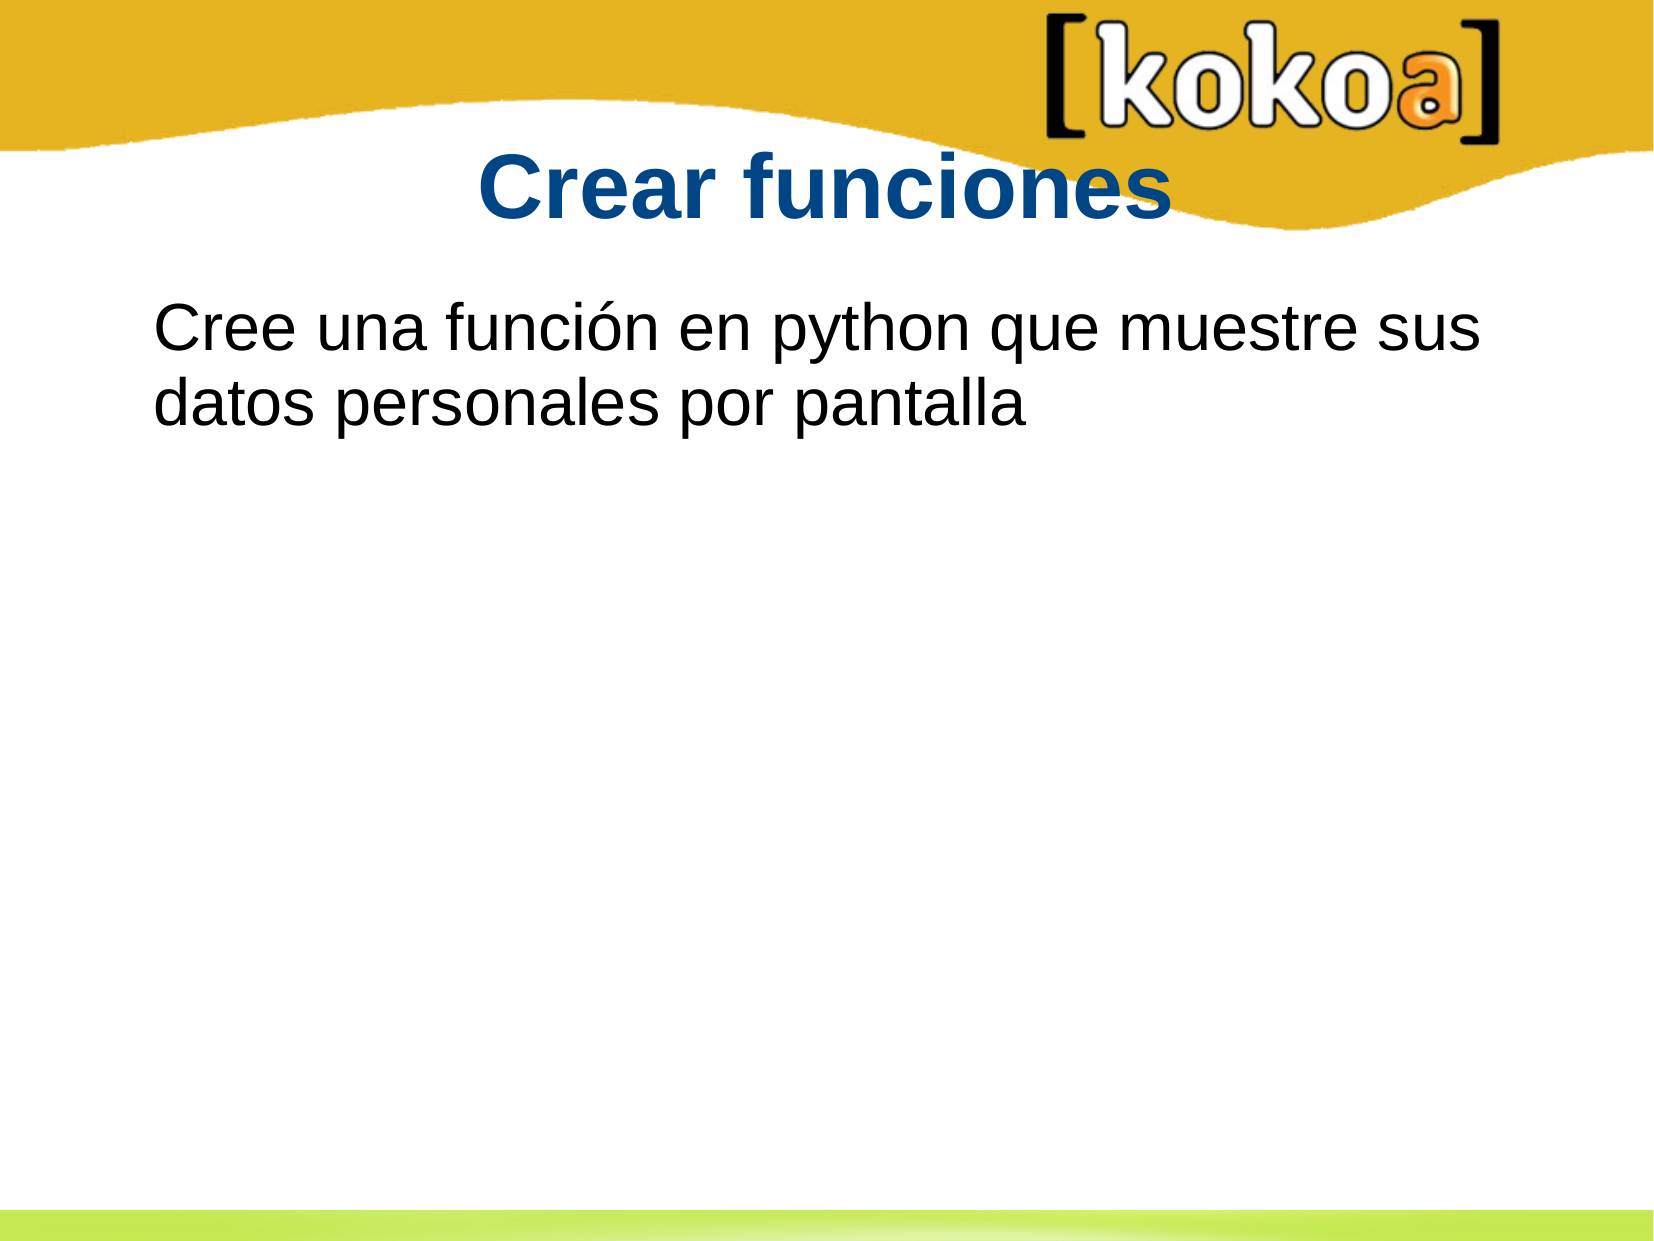

# Crear funciones
Cree una función en python que muestre sus datos personales por pantalla